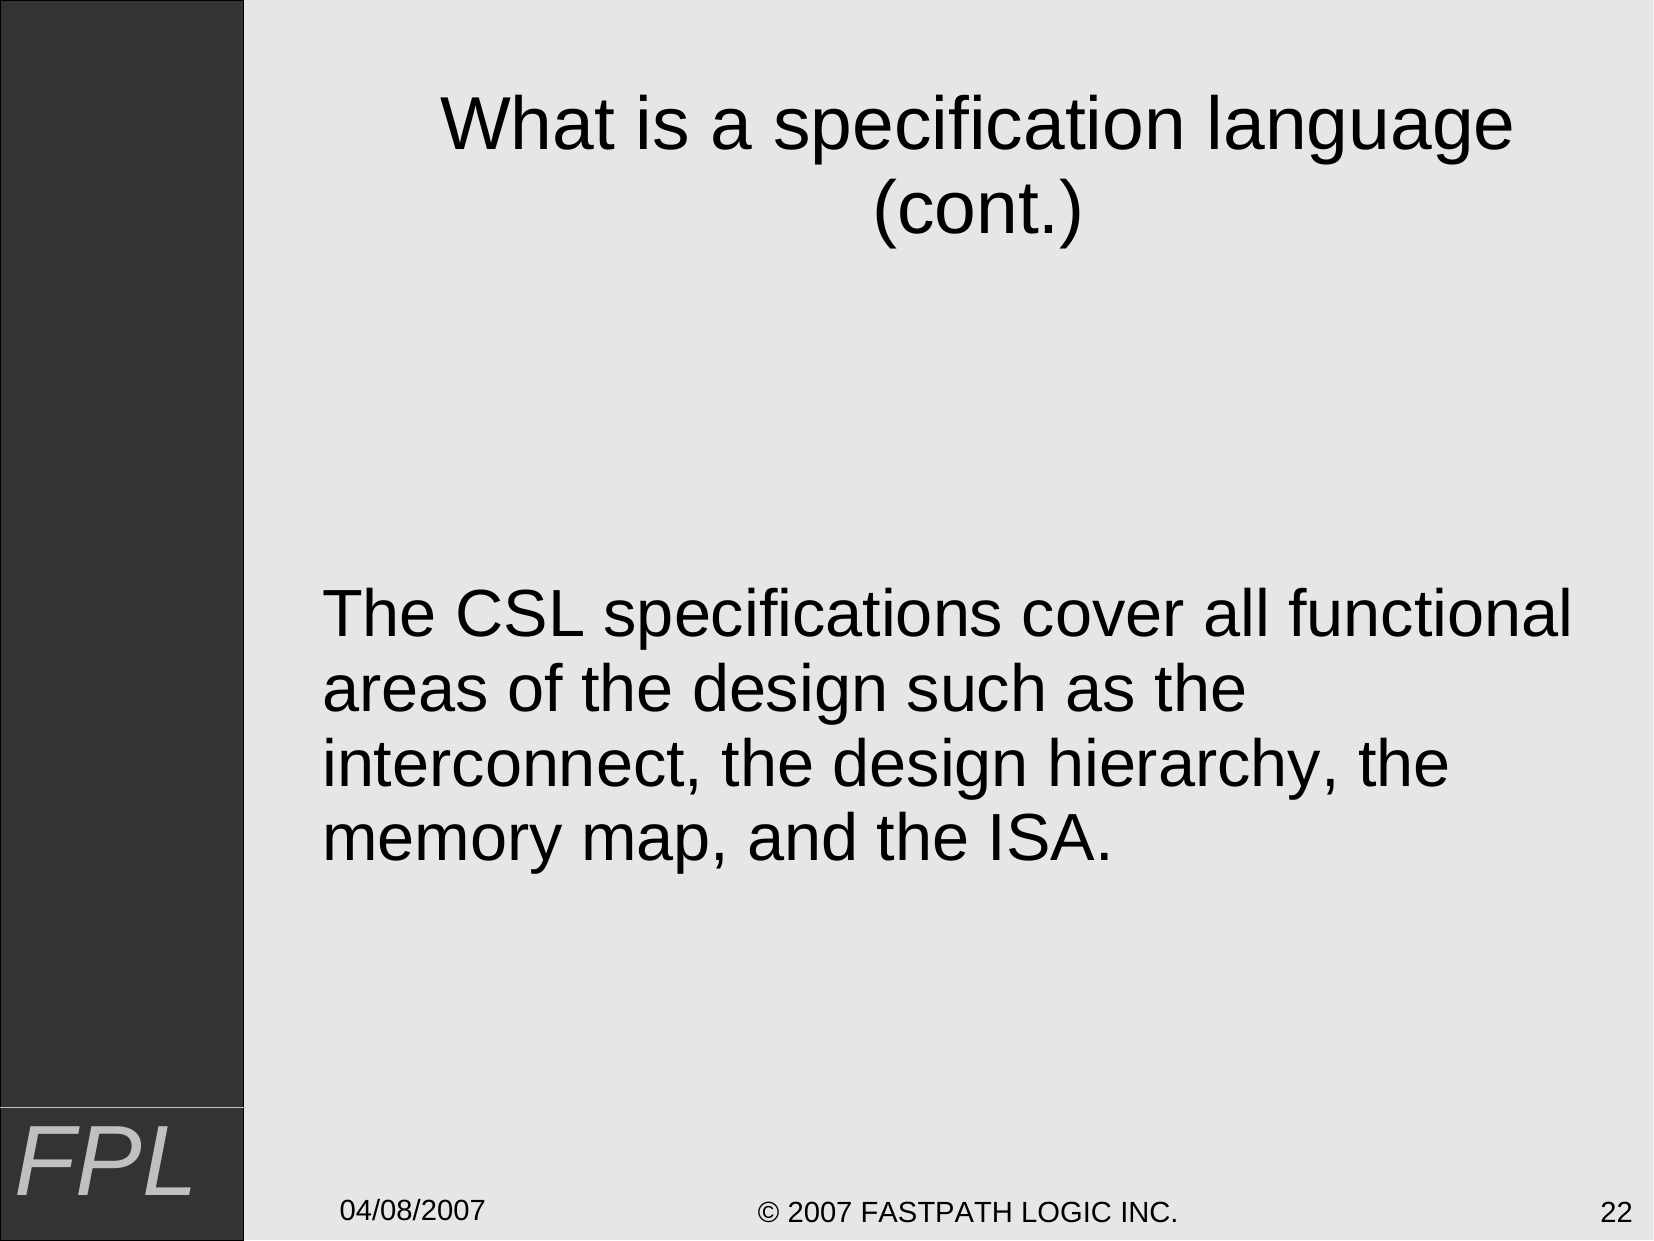

# What is a specification language (cont.)
The CSL specifications cover all functional areas of the design such as the interconnect, the design hierarchy, the memory map, and the ISA.
04/08/2007
22
© 2007 FASTPATH LOGIC INC.